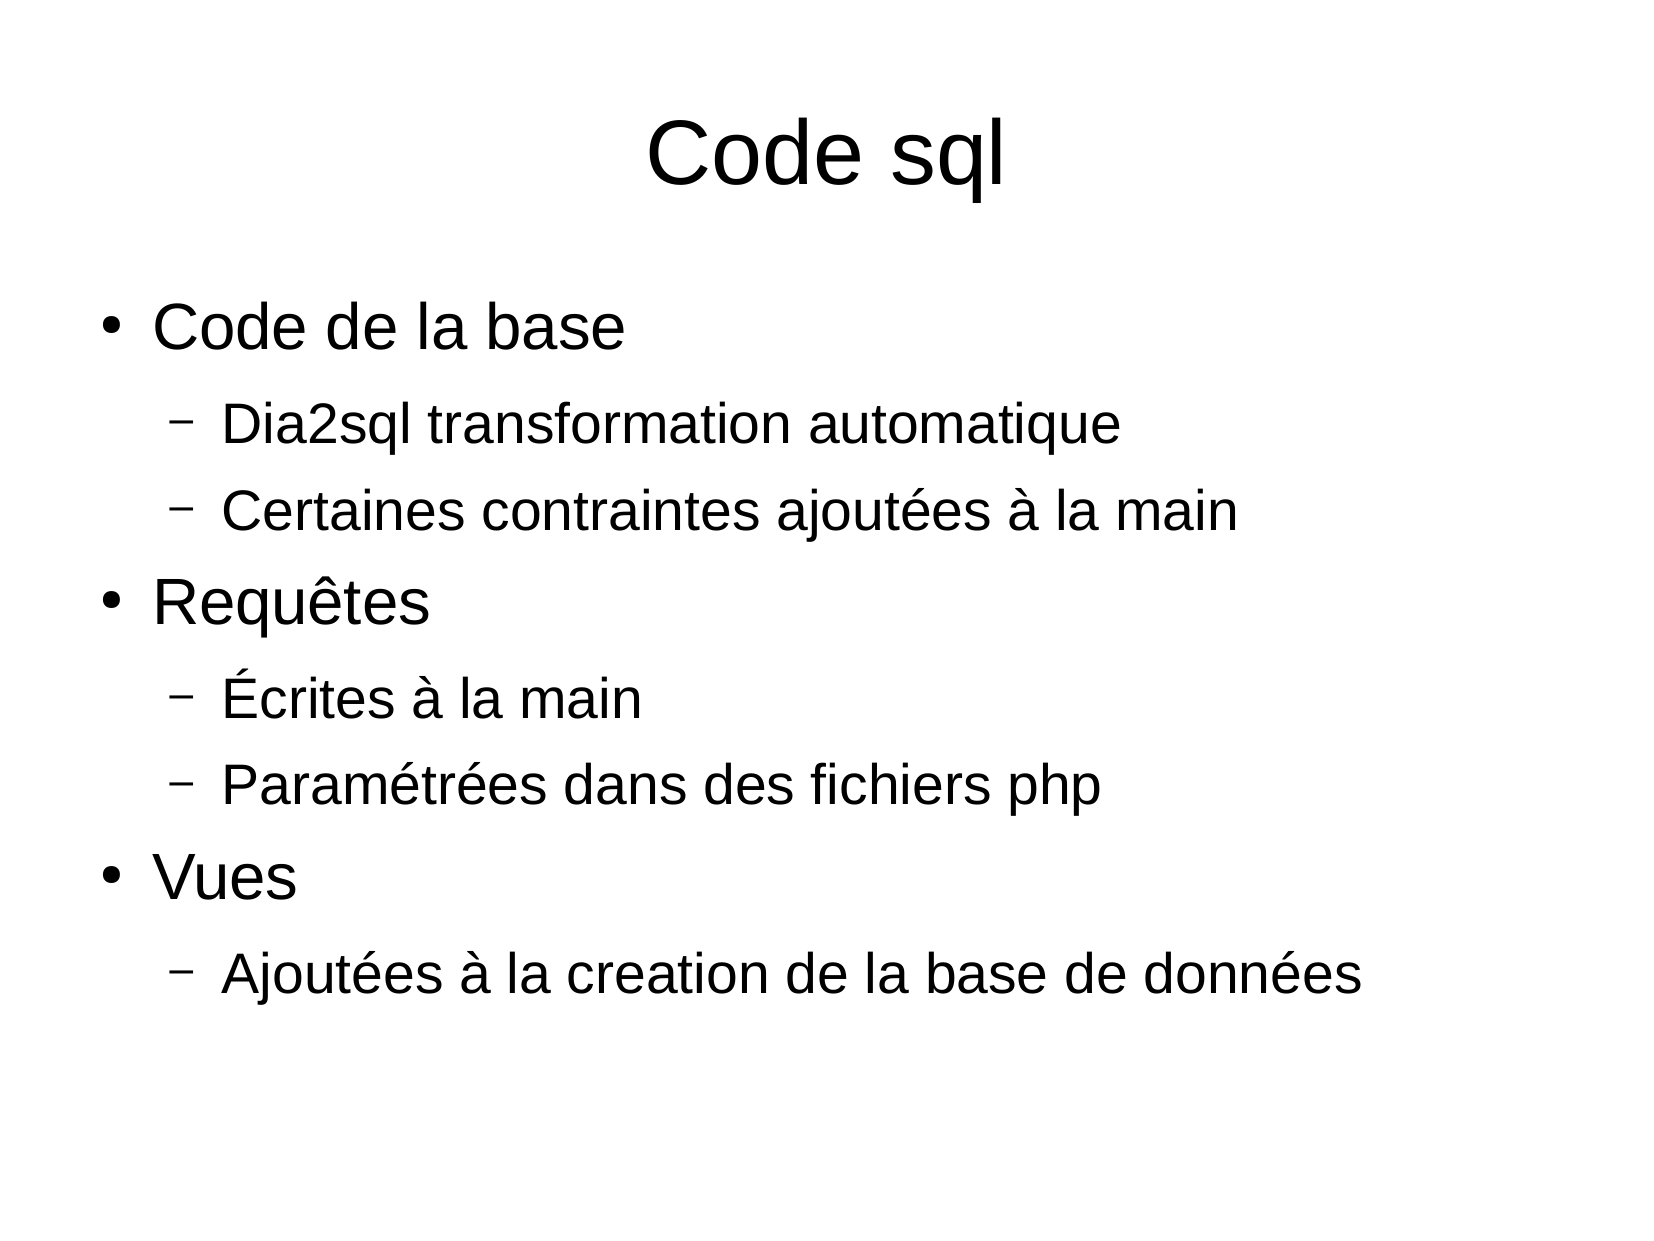

# Code sql
Code de la base
Dia2sql transformation automatique
Certaines contraintes ajoutées à la main
Requêtes
Écrites à la main
Paramétrées dans des fichiers php
Vues
Ajoutées à la creation de la base de données